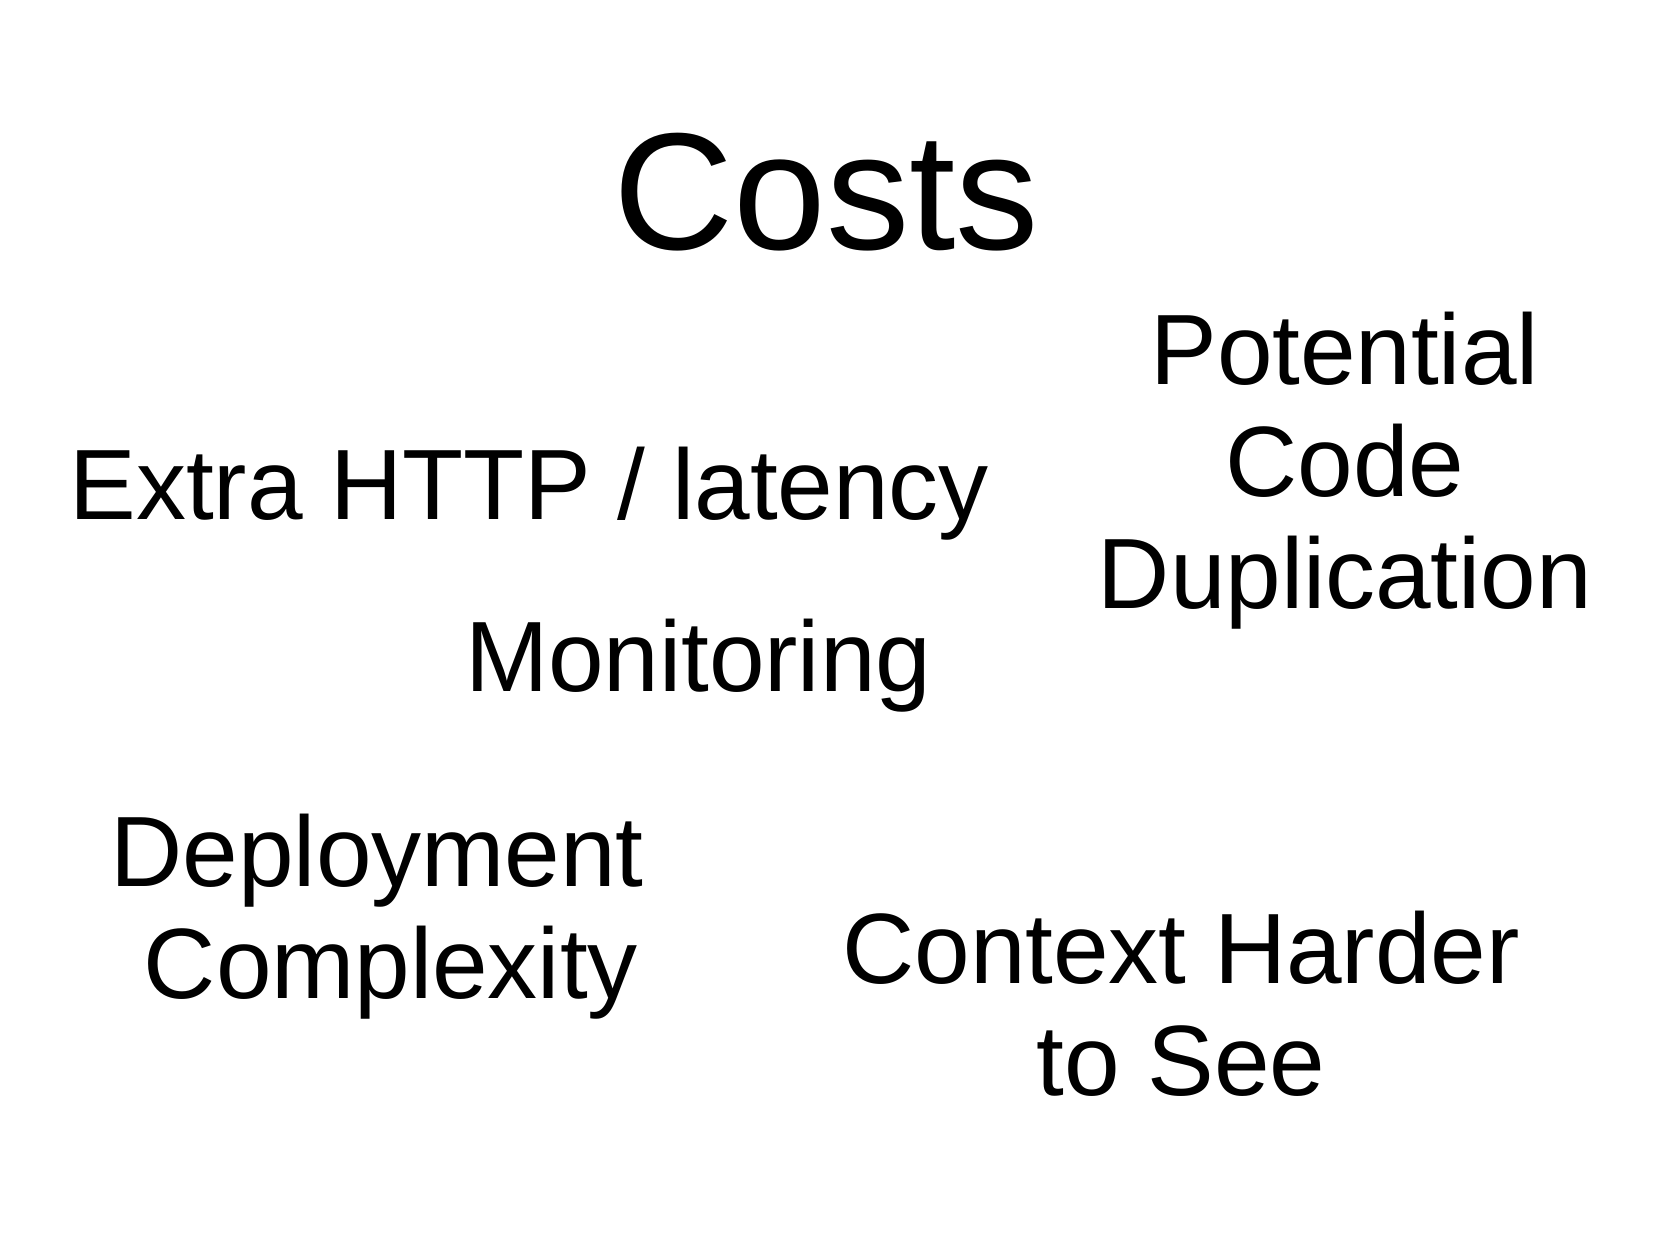

# Costs
Potential Code
Duplication
Extra HTTP / latency
Monitoring
Deployment
Complexity
Context Harder to See